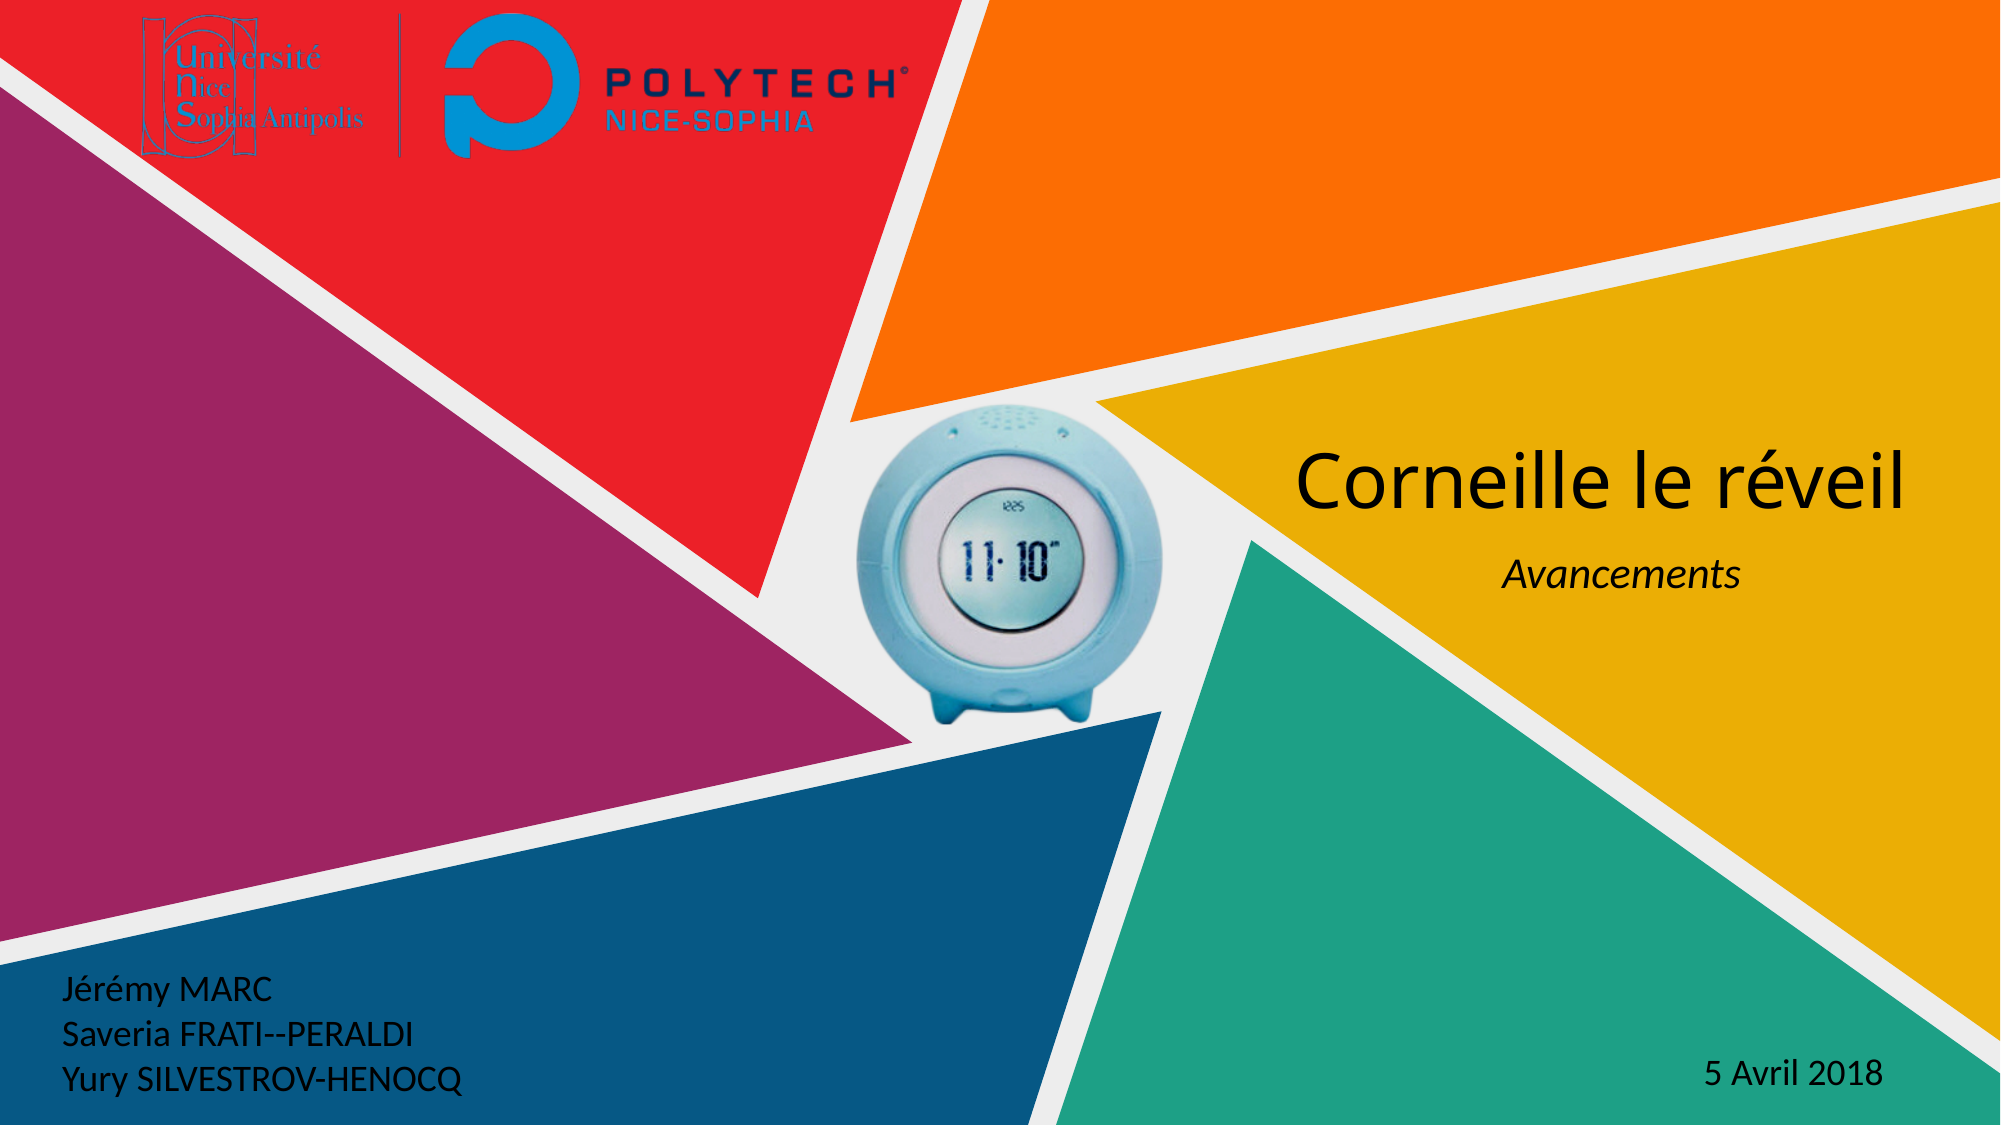

# Corneille le réveil
Avancements
Jérémy MARC
Saveria FRATI--PERALDI
Yury SILVESTROV-HENOCQ
5 Avril 2018